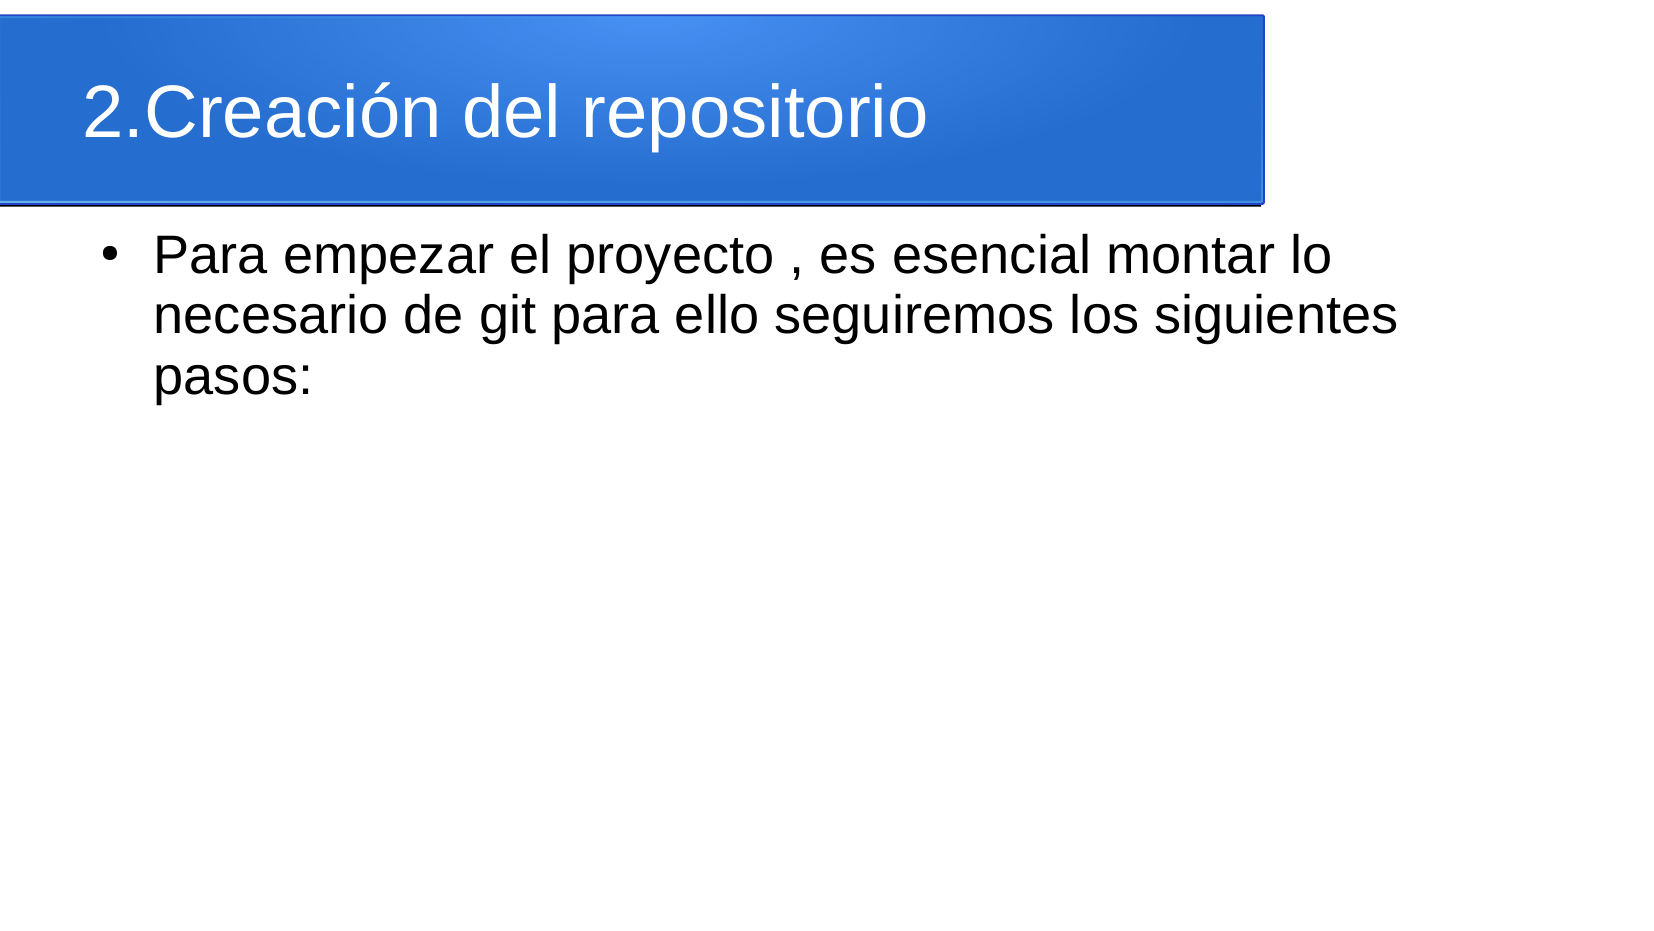

# 2.Creación del repositorio
Para empezar el proyecto , es esencial montar lo necesario de git para ello seguiremos los siguientes pasos: